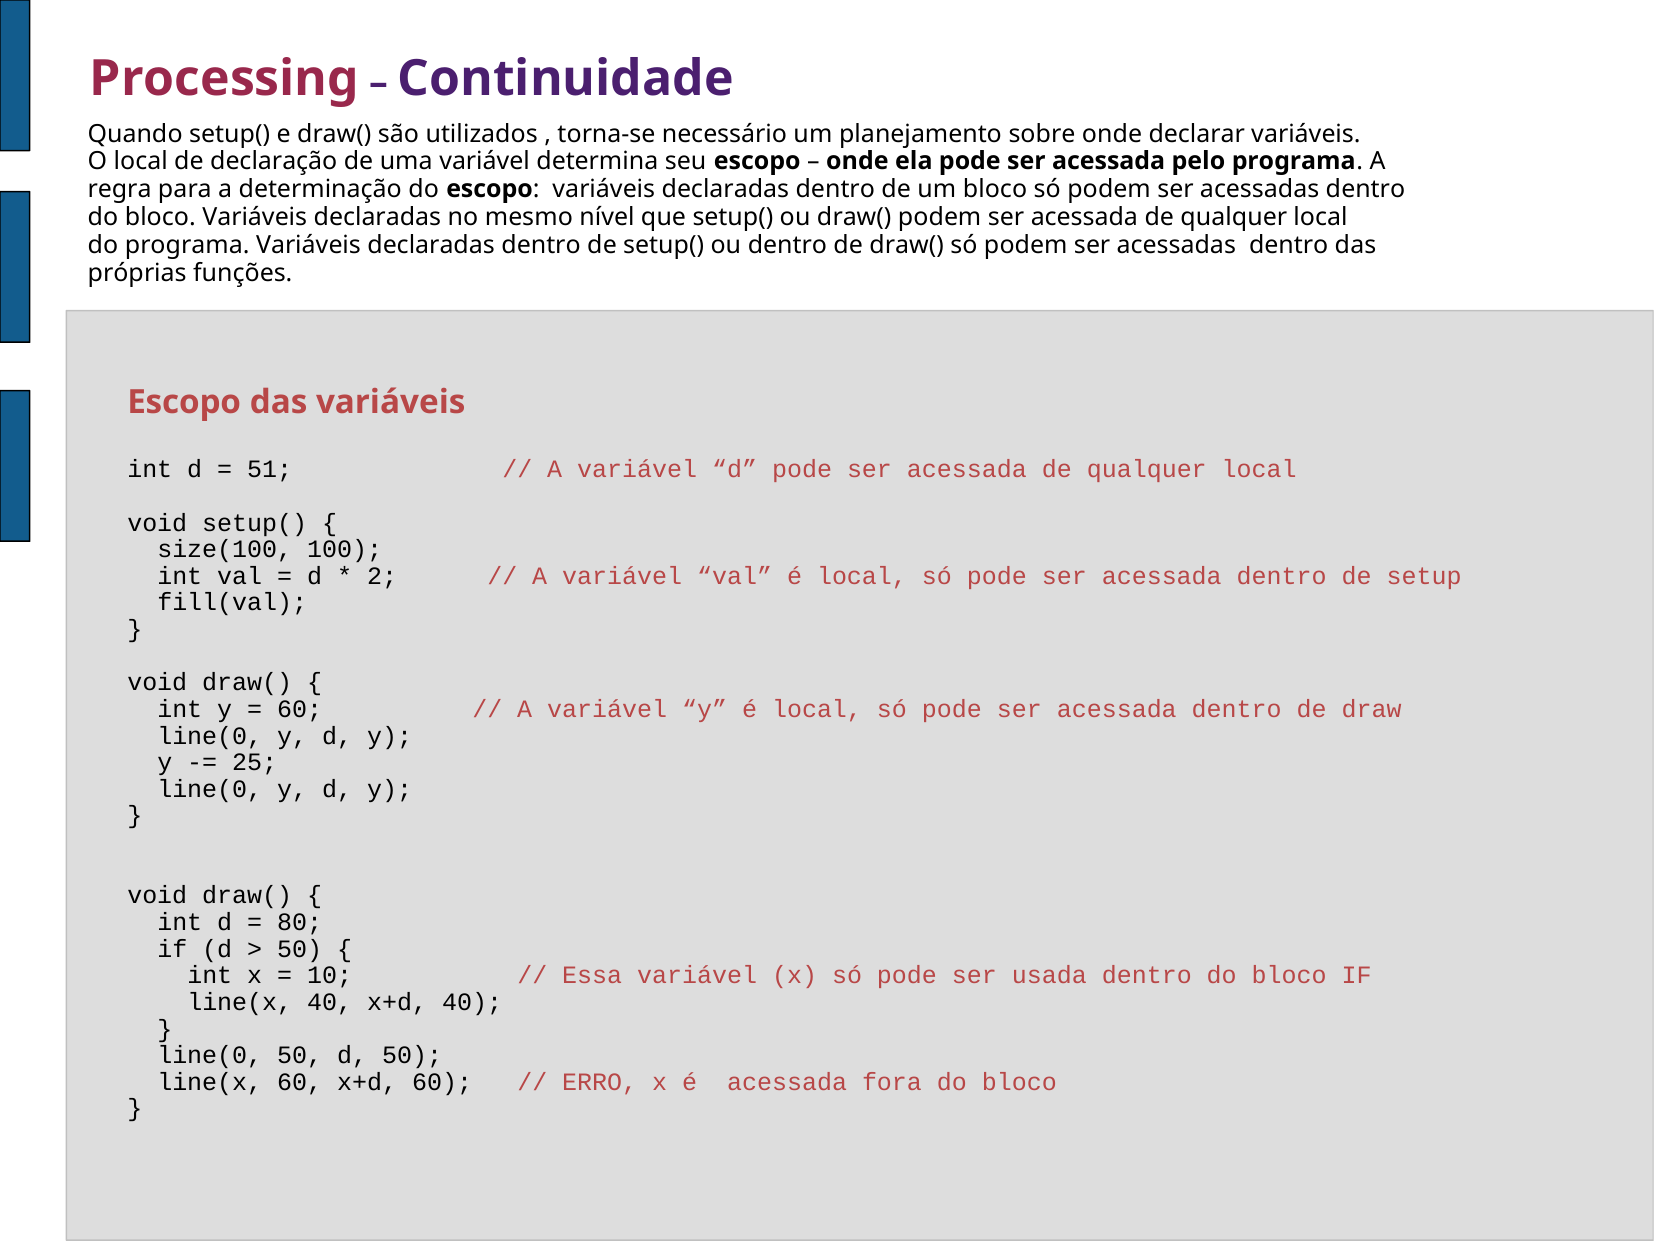

Processing – Continuidade
Quando setup() e draw() são utilizados , torna-se necessário um planejamento sobre onde declarar variáveis.
O local de declaração de uma variável determina seu escopo – onde ela pode ser acessada pelo programa. A
regra para a determinação do escopo: variáveis declaradas dentro de um bloco só podem ser acessadas dentro
do bloco. Variáveis declaradas no mesmo nível que setup() ou draw() podem ser acessada de qualquer local
do programa. Variáveis declaradas dentro de setup() ou dentro de draw() só podem ser acessadas dentro das
próprias funções.
Escopo das variáveis
int d = 51; // A variável “d” pode ser acessada de qualquer local
void setup() {
 size(100, 100);
 int val = d * 2; // A variável “val” é local, só pode ser acessada dentro de setup
 fill(val);
}
void draw() {
 int y = 60; // A variável “y” é local, só pode ser acessada dentro de draw
 line(0, y, d, y);
 y -= 25;
 line(0, y, d, y);
}
void draw() {
 int d = 80;
 if (d > 50) {
 int x = 10; // Essa variável (x) só pode ser usada dentro do bloco IF
 line(x, 40, x+d, 40);
 }
 line(0, 50, d, 50);
 line(x, 60, x+d, 60); // ERRO, x é acessada fora do bloco
}